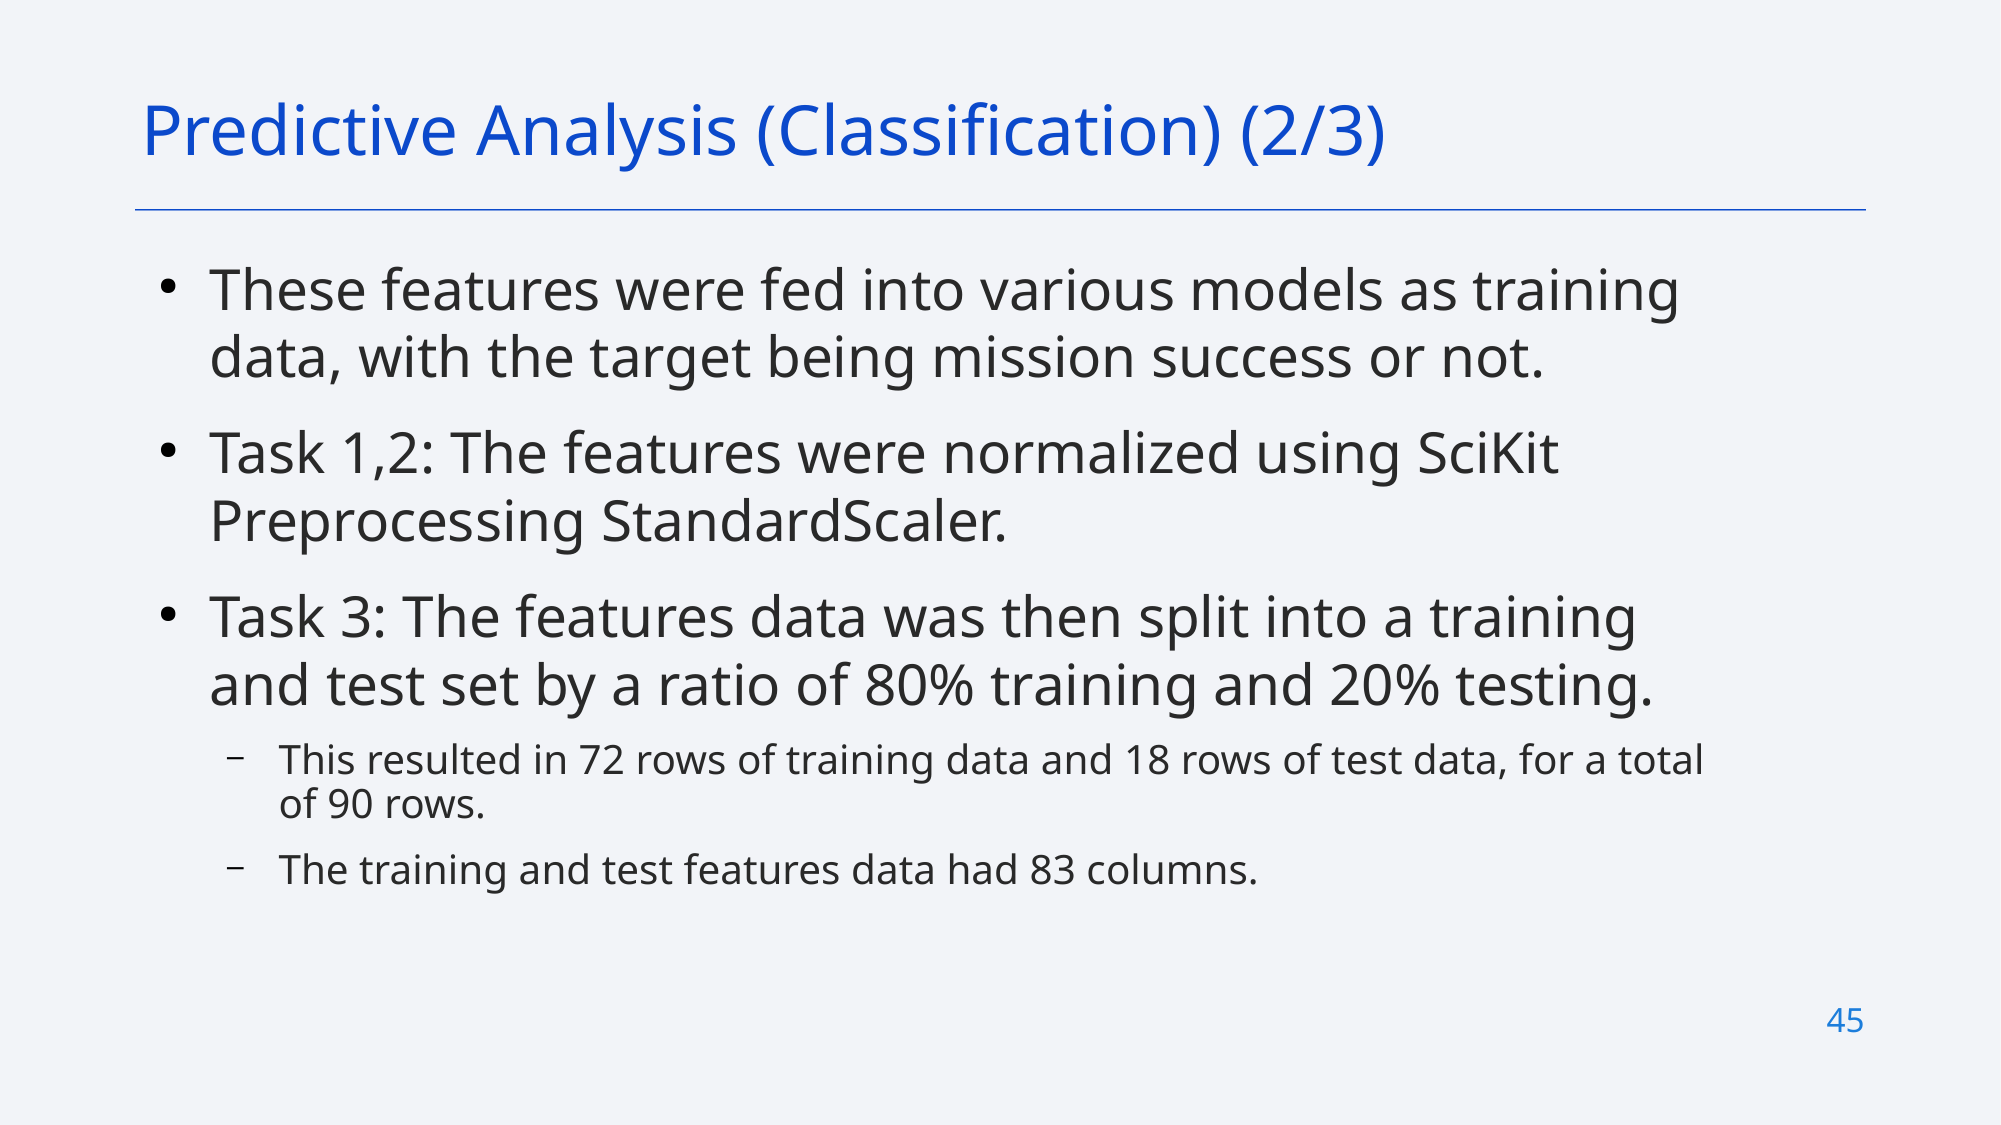

Predictive Analysis (Classification) (2/3)
# These features were fed into various models as training data, with the target being mission success or not.
Task 1,2: The features were normalized using SciKit Preprocessing StandardScaler.
Task 3: The features data was then split into a training and test set by a ratio of 80% training and 20% testing.
This resulted in 72 rows of training data and 18 rows of test data, for a total of 90 rows.
The training and test features data had 83 columns.
45